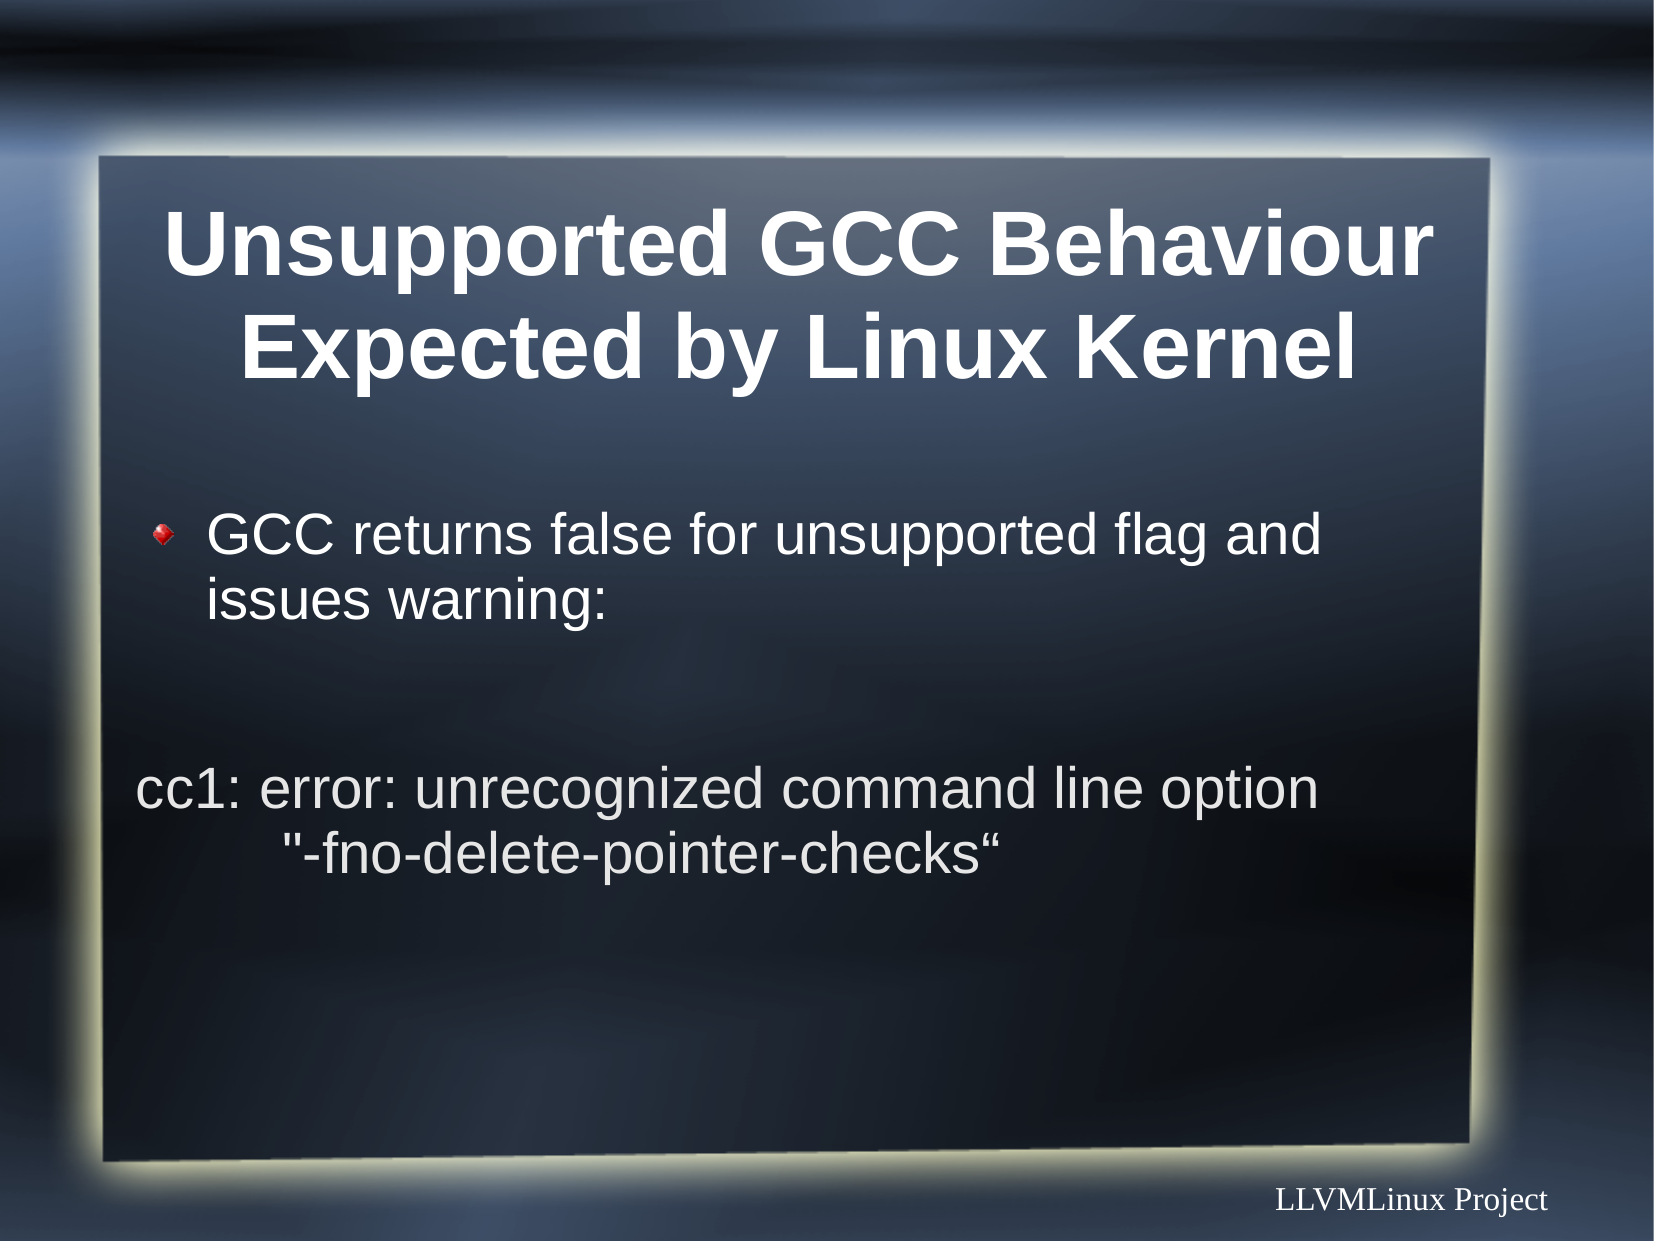

# Unsupported GCC Behaviour Expected by Linux Kernel
GCC returns false for unsupported flag and issues warning:
cc1: error: unrecognized command line option
 "-fno-delete-pointer-checks“